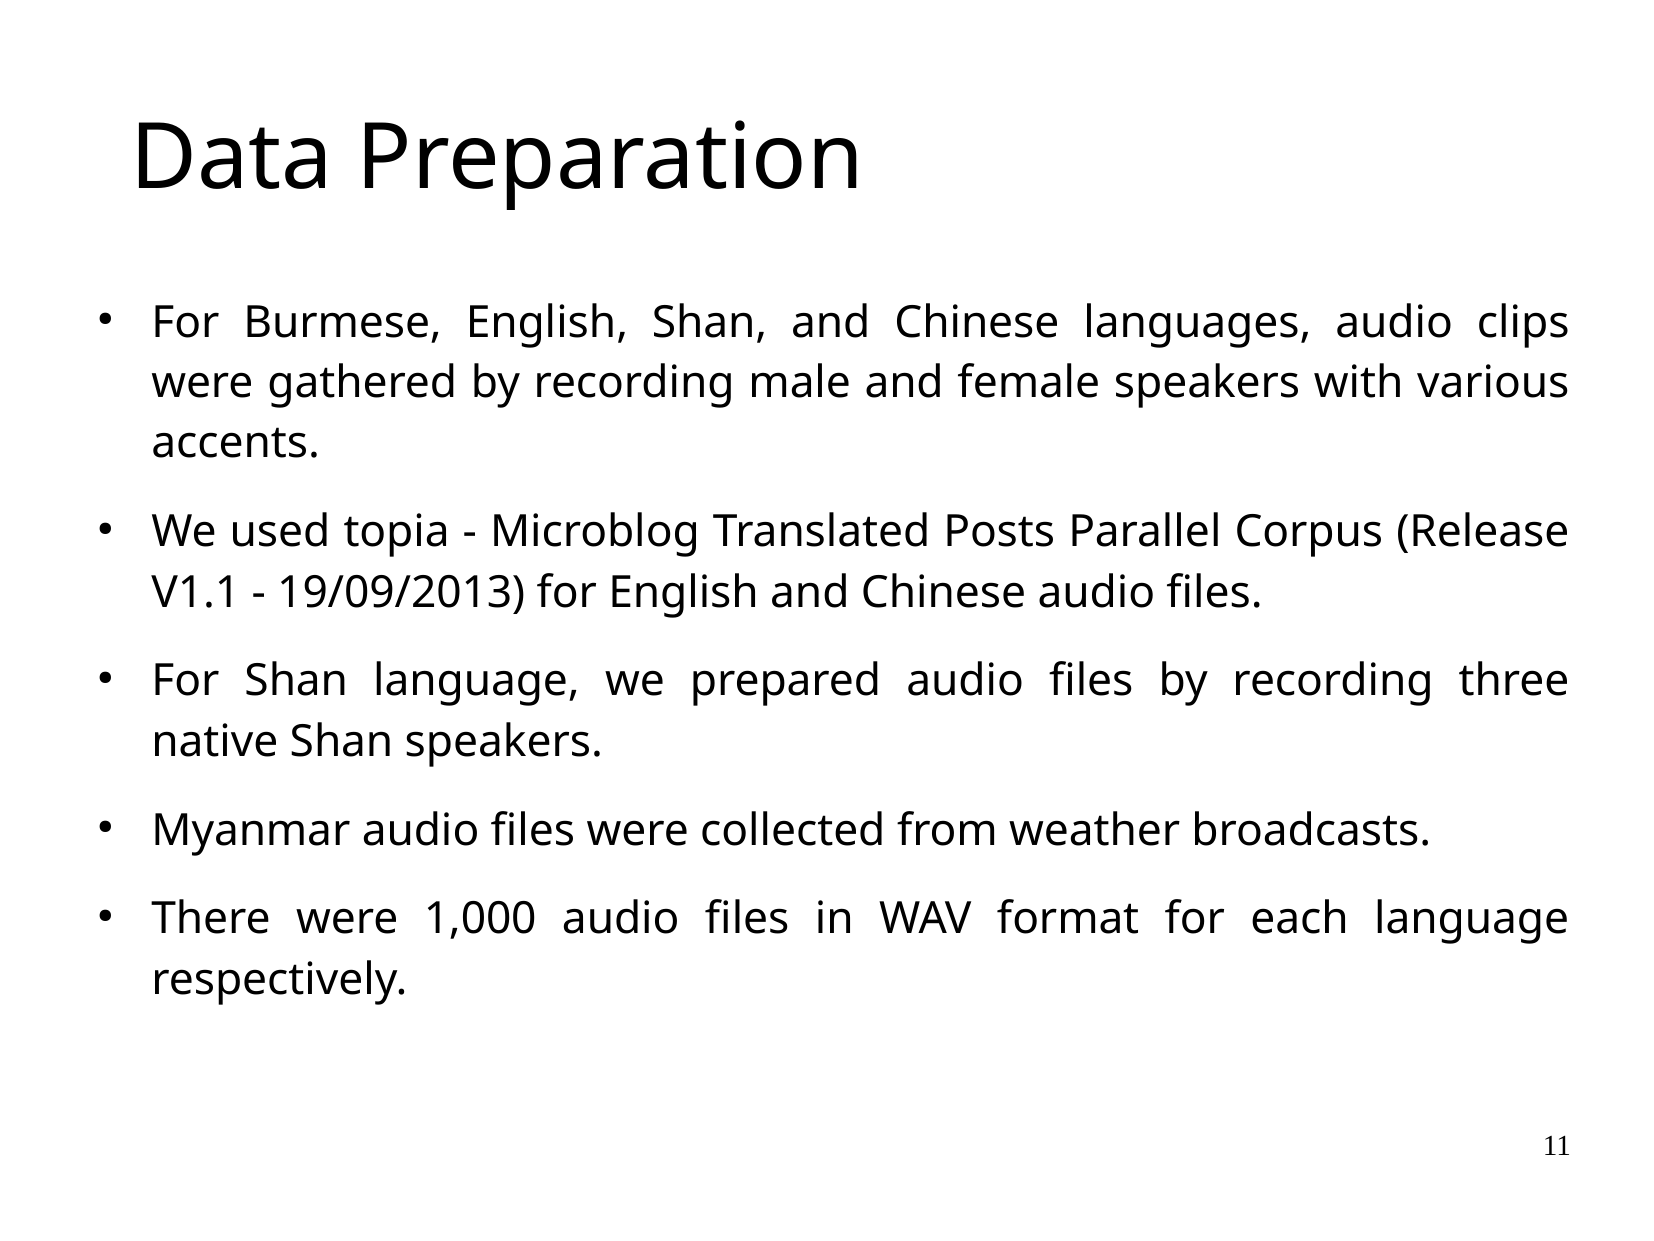

# Data Preparation
For Burmese, English, Shan, and Chinese languages, audio clips were gathered by recording male and female speakers with various accents.
We used topia - Microblog Translated Posts Parallel Corpus (Release V1.1 - 19/09/2013) for English and Chinese audio files.
For Shan language, we prepared audio files by recording three native Shan speakers.
Myanmar audio files were collected from weather broadcasts.
There were 1,000 audio files in WAV format for each language respectively.
11